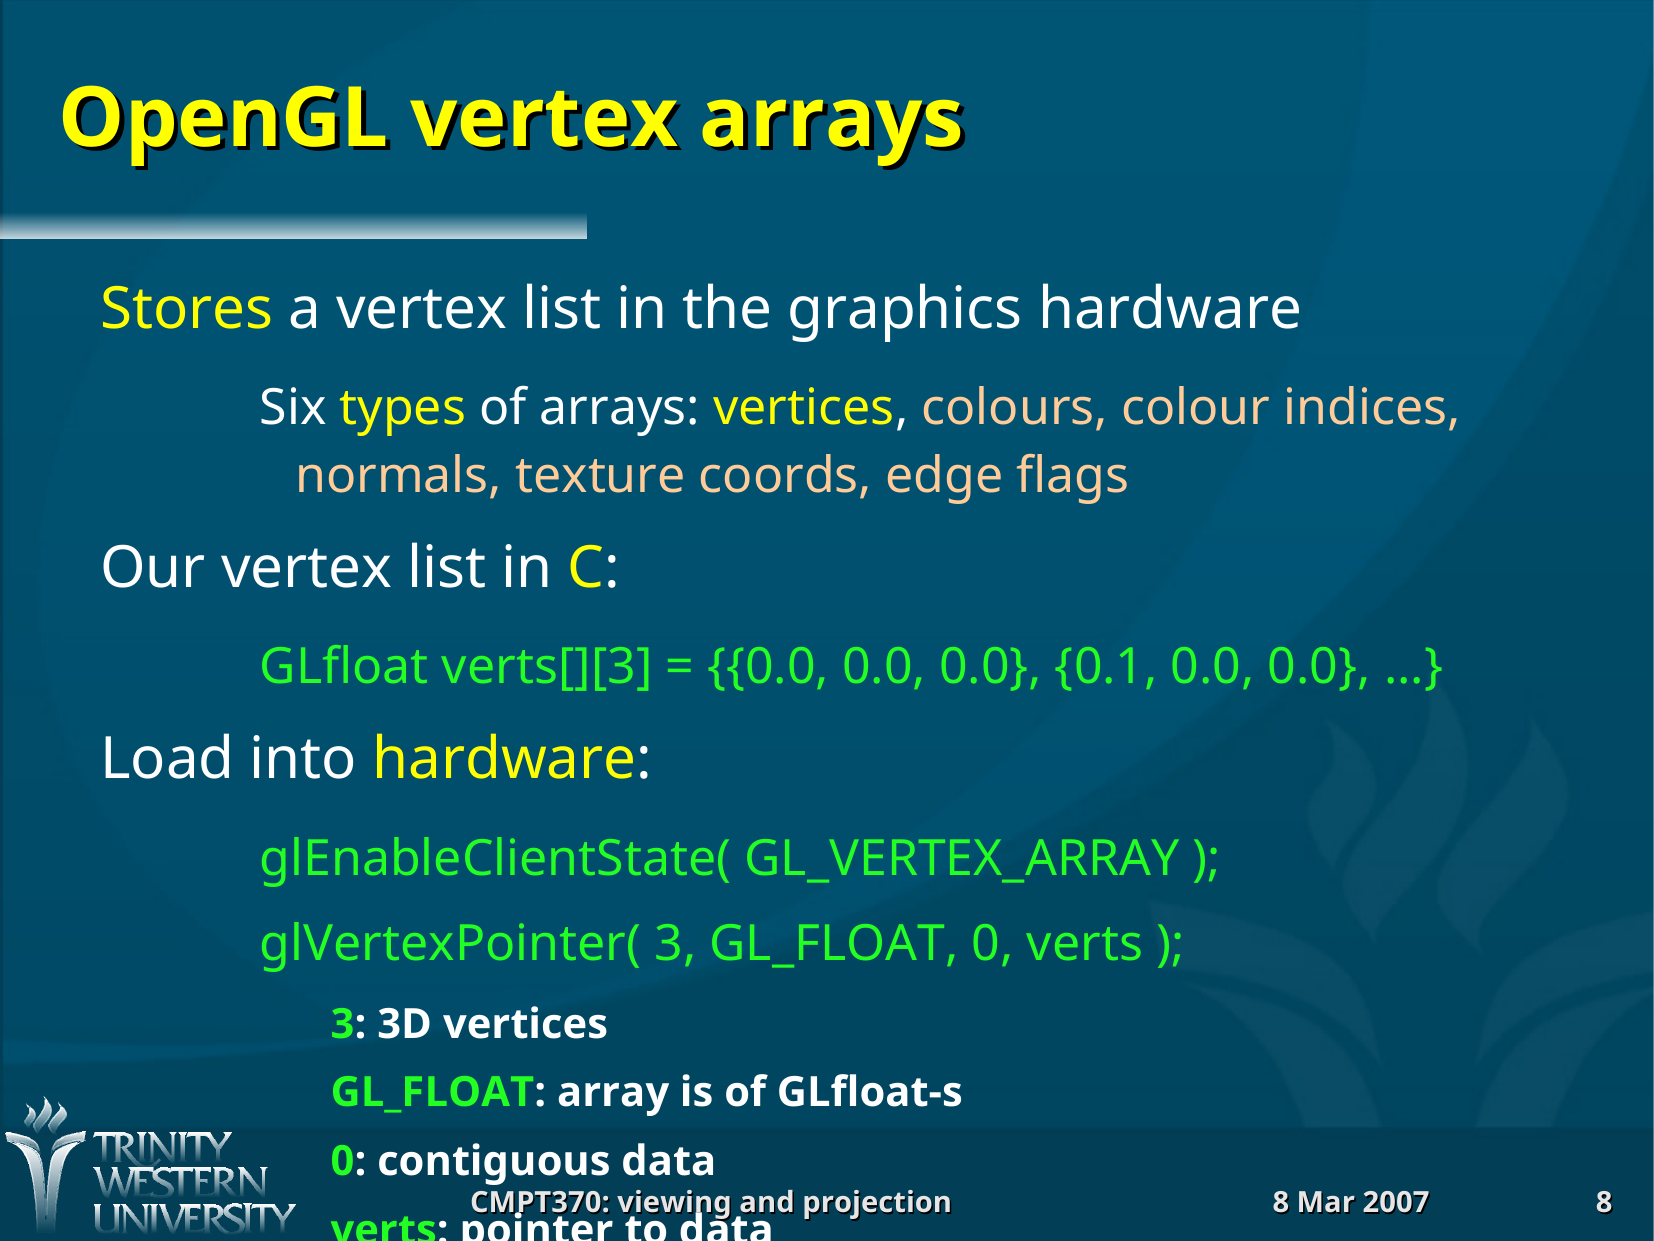

# OpenGL vertex arrays
Stores a vertex list in the graphics hardware
Six types of arrays: vertices, colours, colour indices, normals, texture coords, edge flags
Our vertex list in C:
GLfloat verts[][3] = {{0.0, 0.0, 0.0}, {0.1, 0.0, 0.0}, ...}
Load into hardware:
glEnableClientState( GL_VERTEX_ARRAY );
glVertexPointer( 3, GL_FLOAT, 0, verts );
3: 3D vertices
GL_FLOAT: array is of GLfloat-s
0: contiguous data
verts: pointer to data
CMPT370: viewing and projection
8 Mar 2007
8